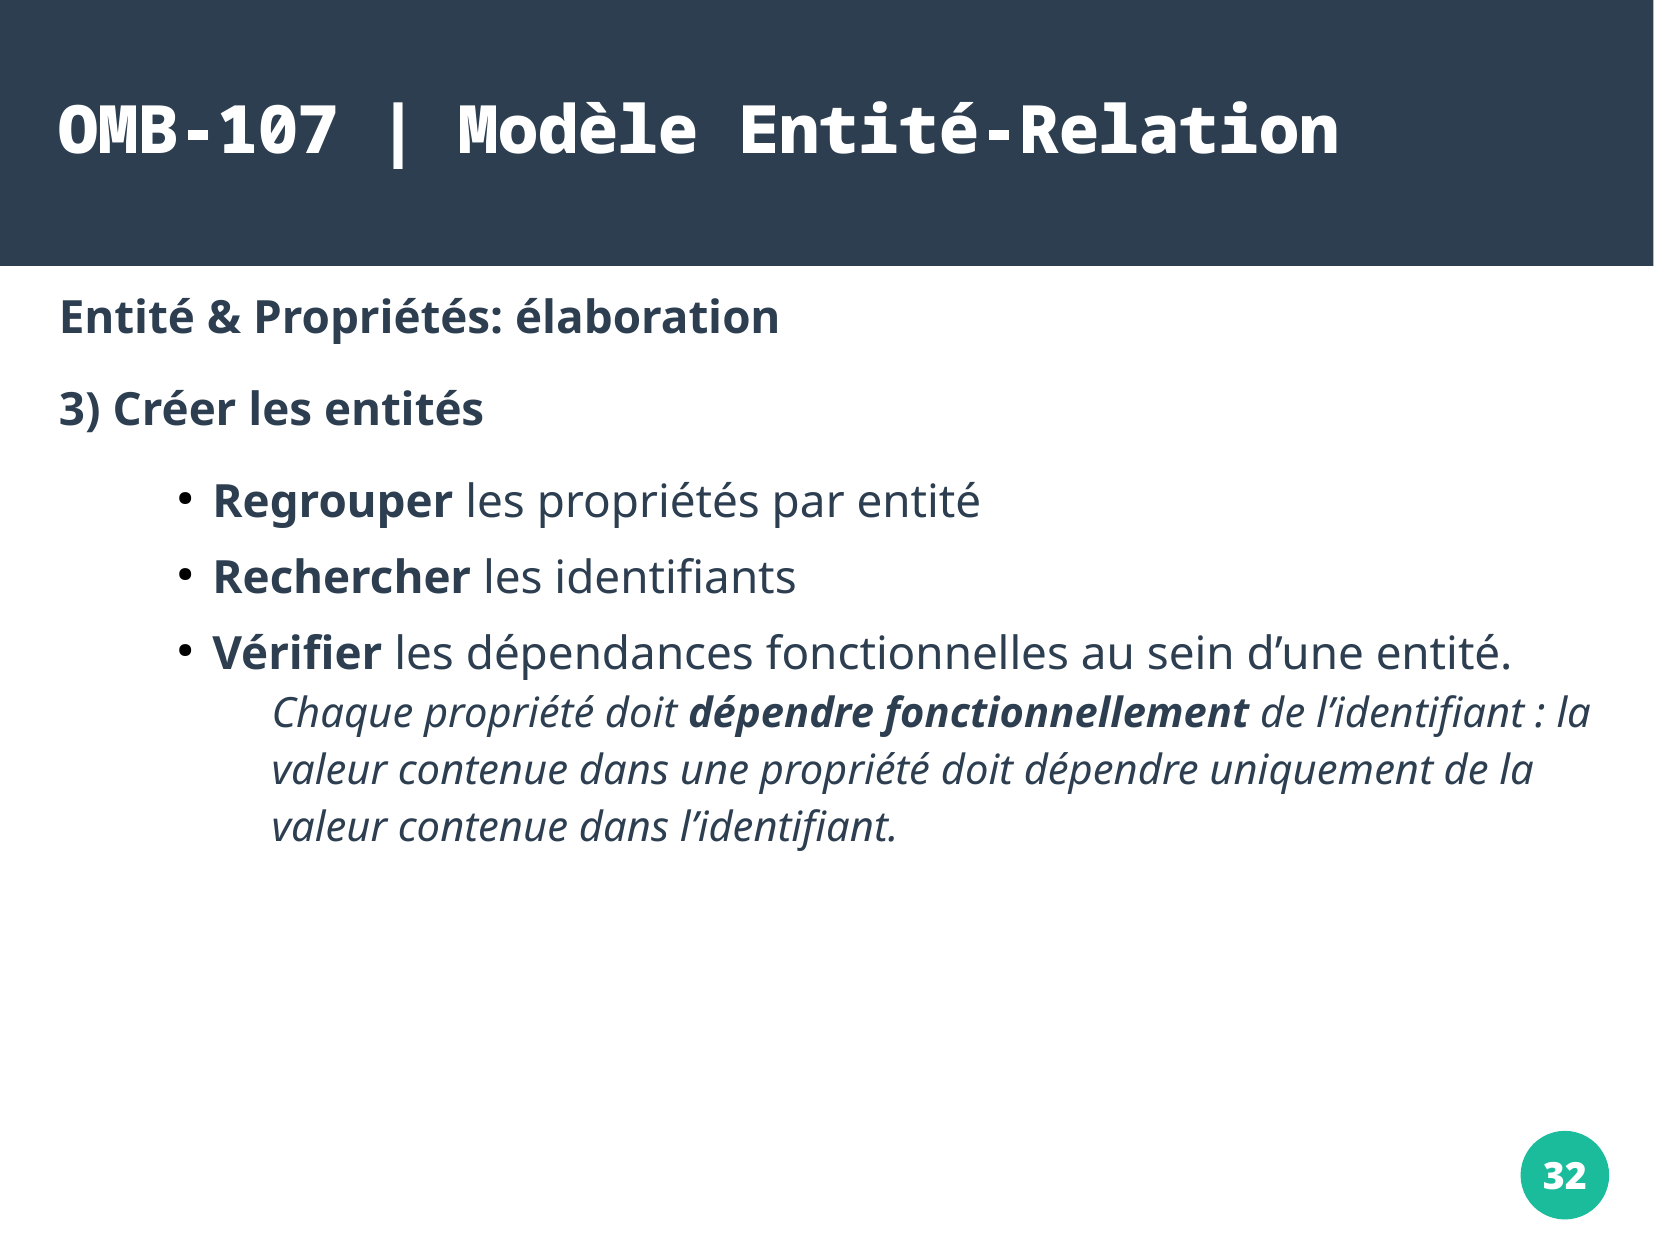

# OMB-107 | Modèle Entité-Relation
Entité & Propriétés: élaboration
3) Créer les entités
Regrouper les propriétés par entité
Rechercher les identifiants
Vérifier les dépendances fonctionnelles au sein d’une entité.
Chaque propriété doit dépendre fonctionnellement de l’identifiant : la valeur contenue dans une propriété doit dépendre uniquement de la valeur contenue dans l’identifiant.
32